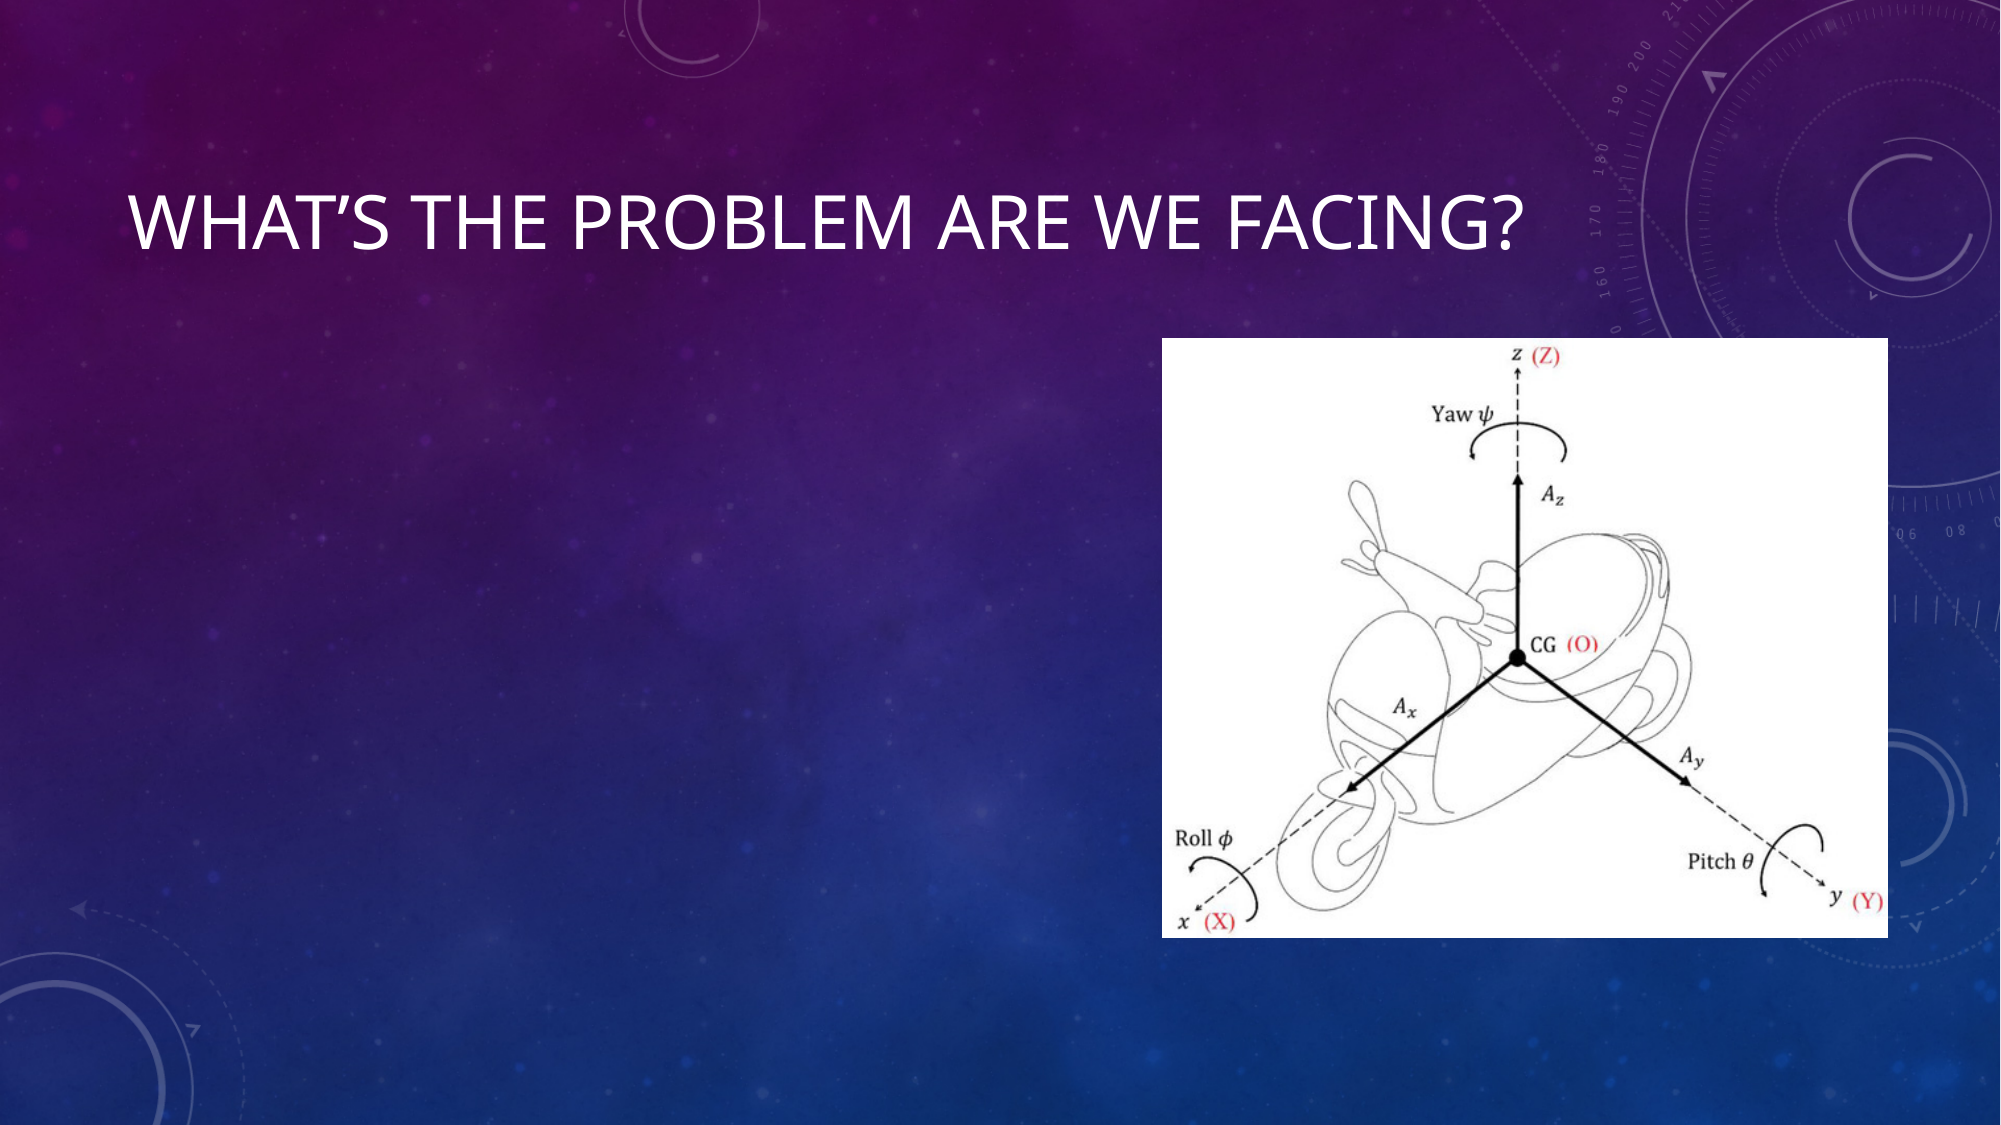

# What’s the problem Are we facing?